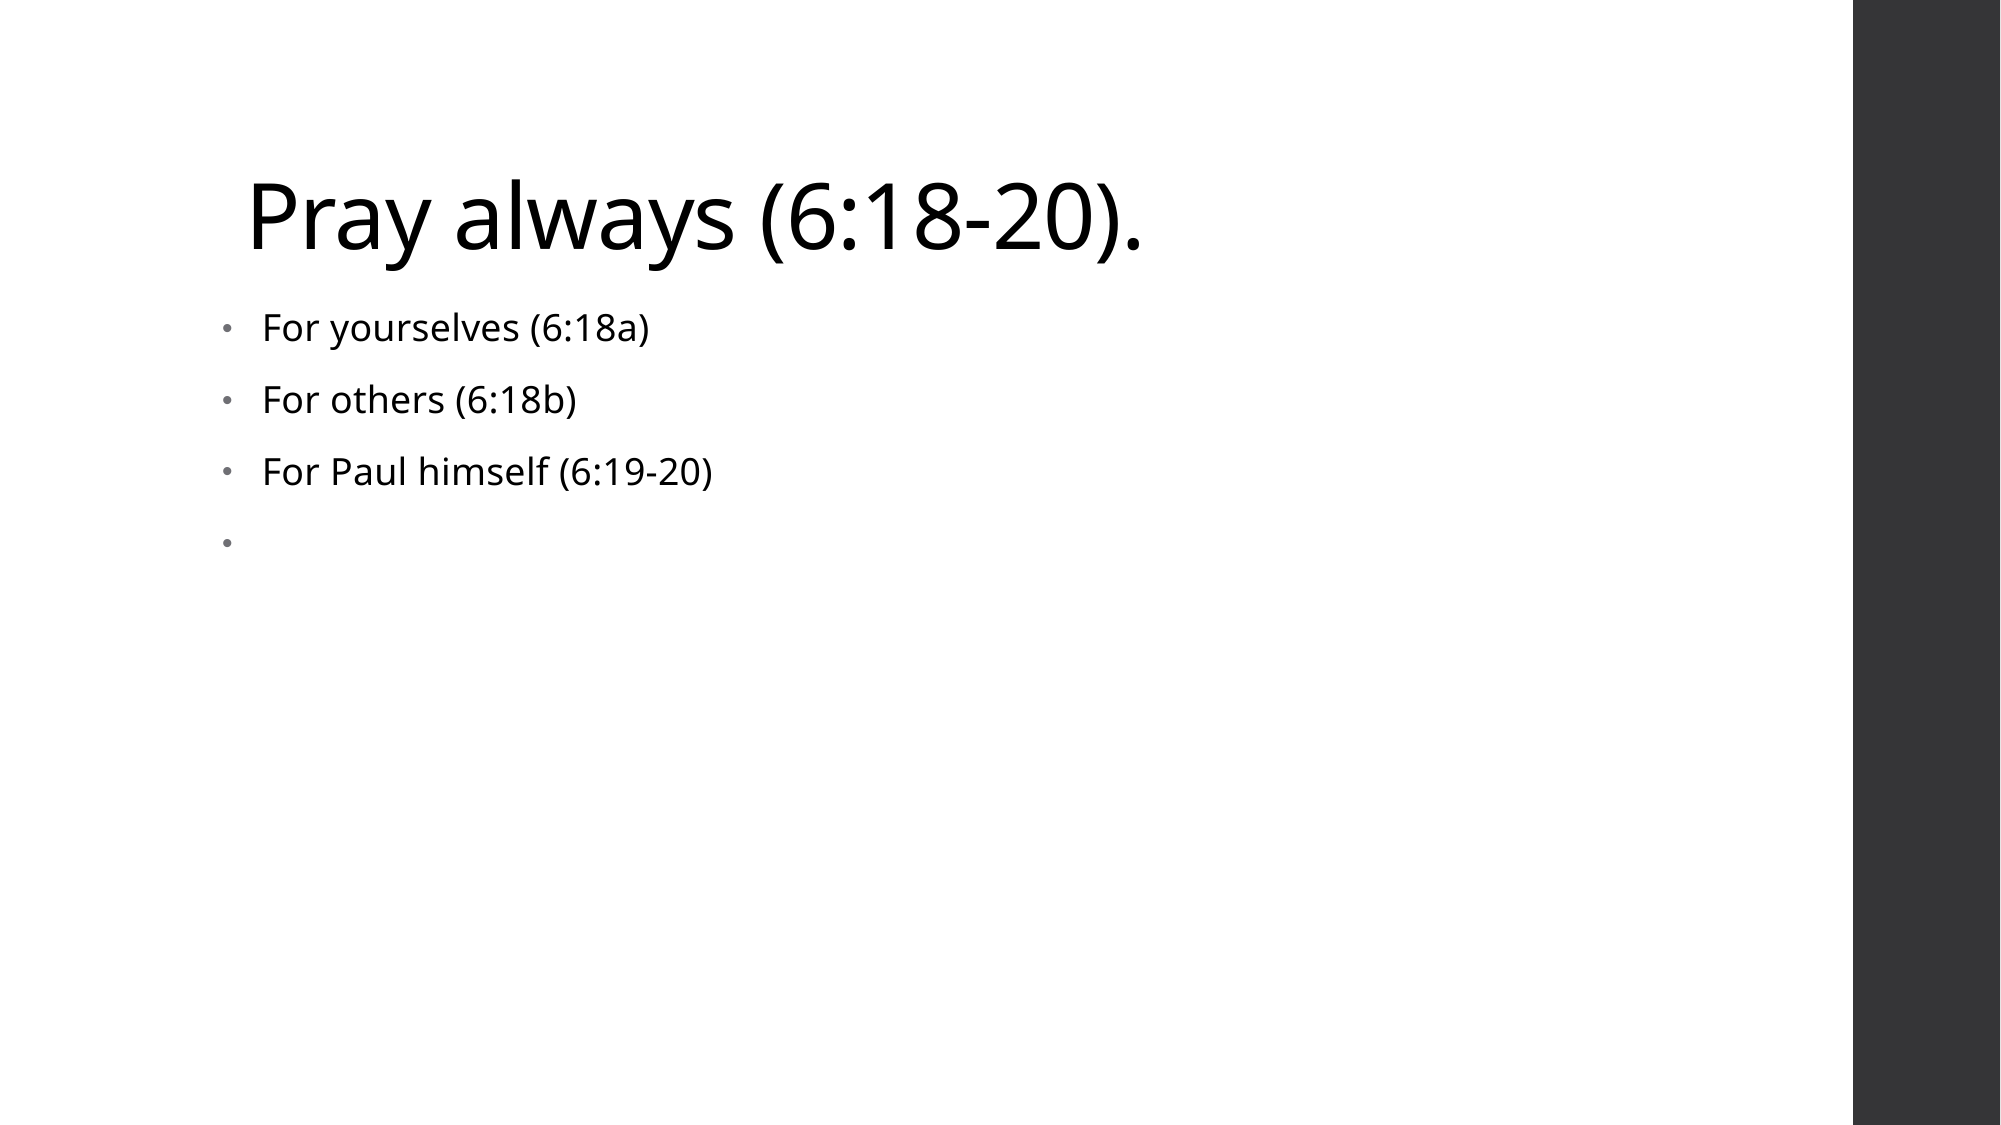

# Pray always (6:18-20).
 For yourselves (6:18a)
 For others (6:18b)
 For Paul himself (6:19-20)